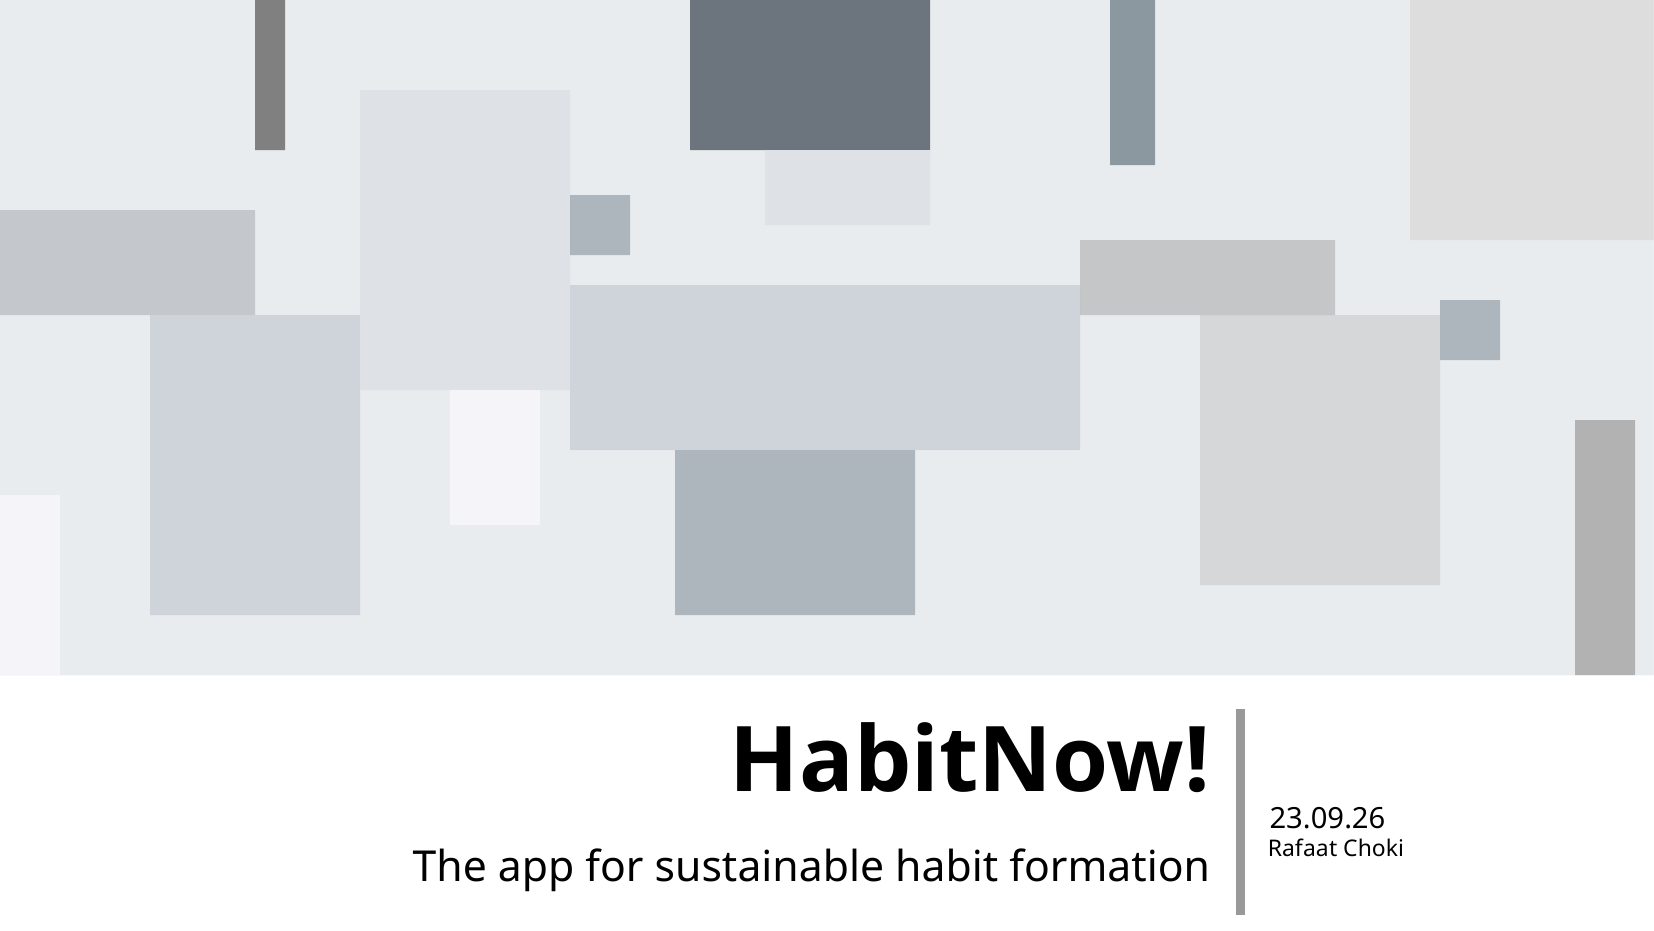

# HabitNow!
Rafaat Choki
The app for sustainable habit formation